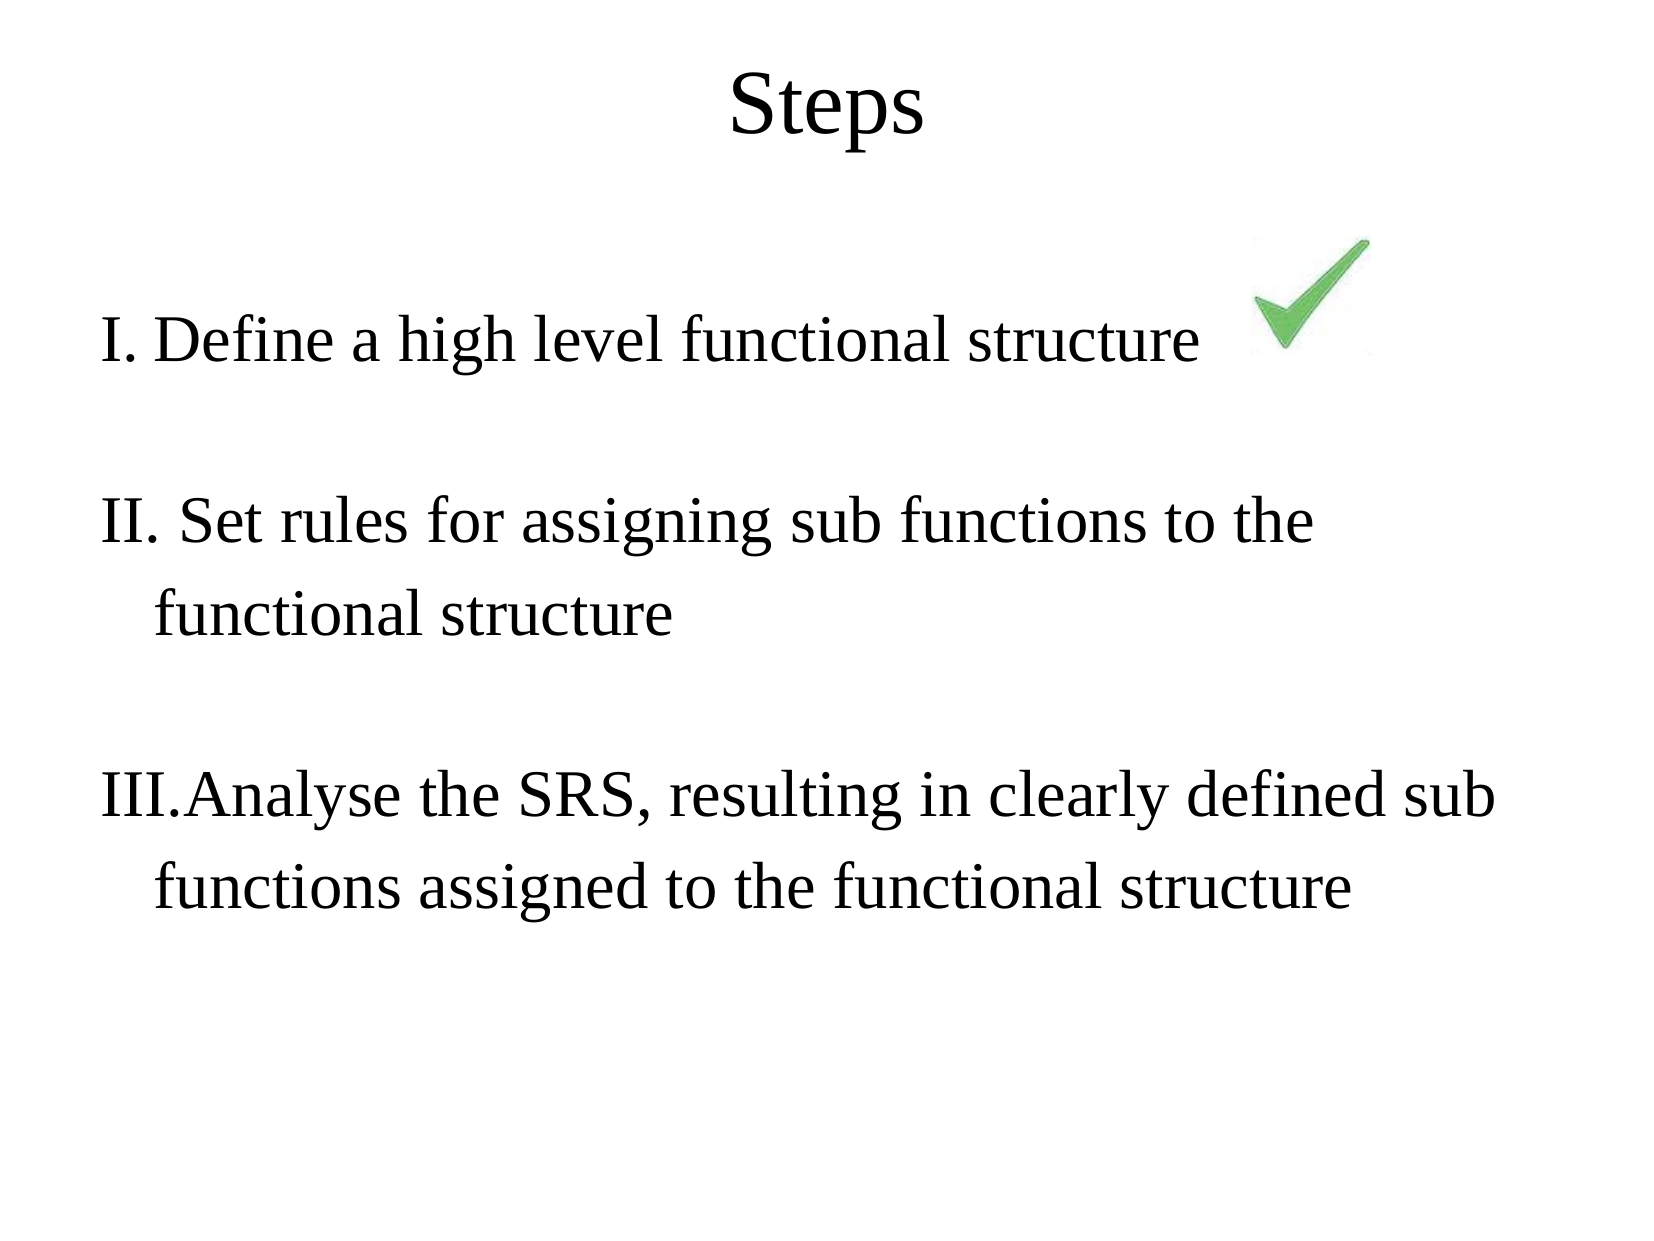

# Steps
Define a high level functional structure
 Set rules for assigning sub functions to the functional structure
Analyse the SRS, resulting in clearly defined sub functions assigned to the functional structure